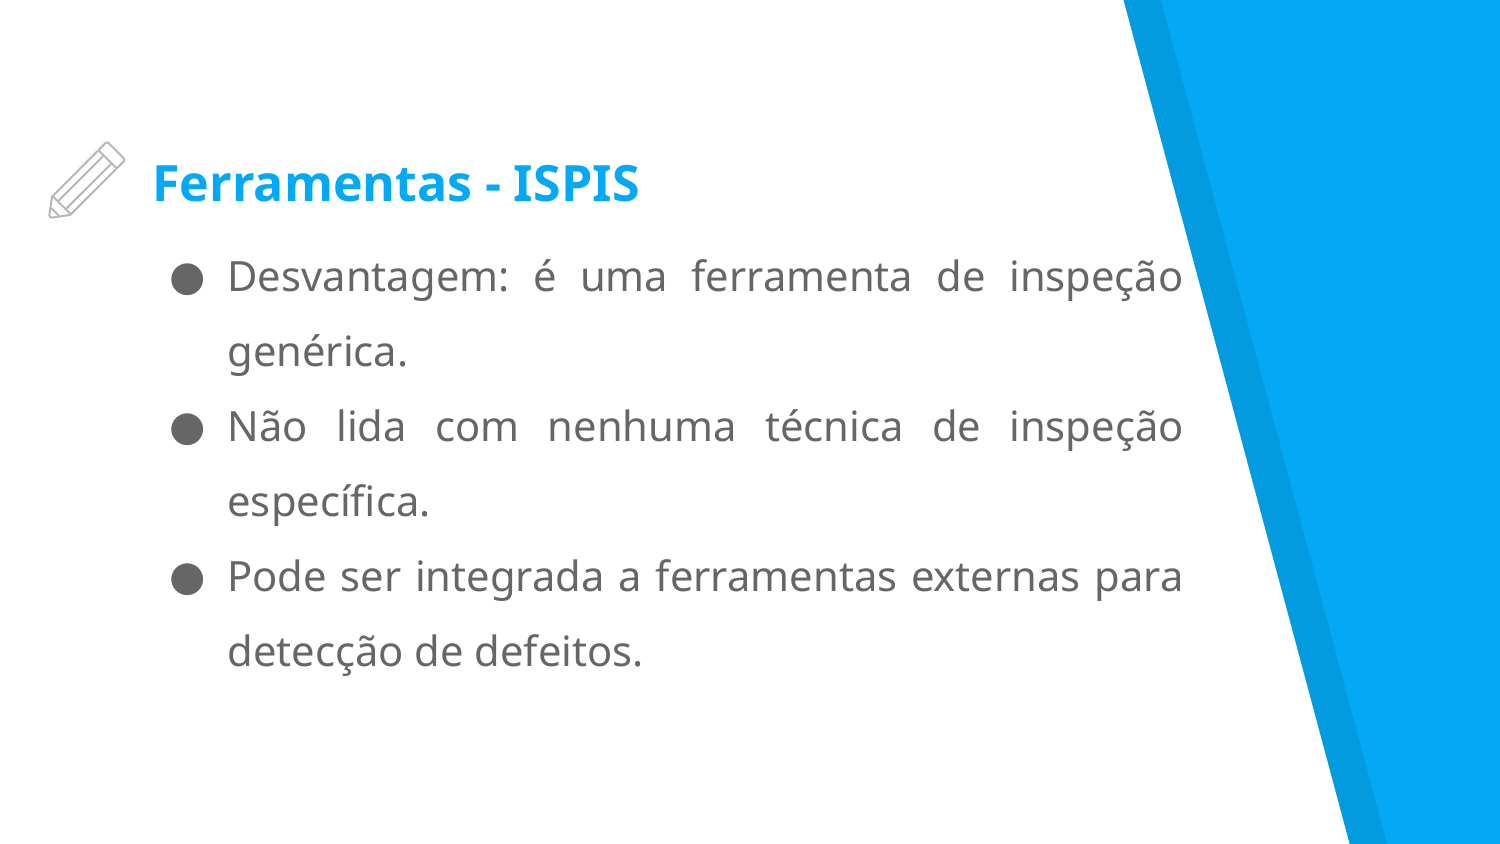

Ferramentas - ISPIS
Desvantagem: é uma ferramenta de inspeção genérica.
Não lida com nenhuma técnica de inspeção específica.
Pode ser integrada a ferramentas externas para detecção de defeitos.